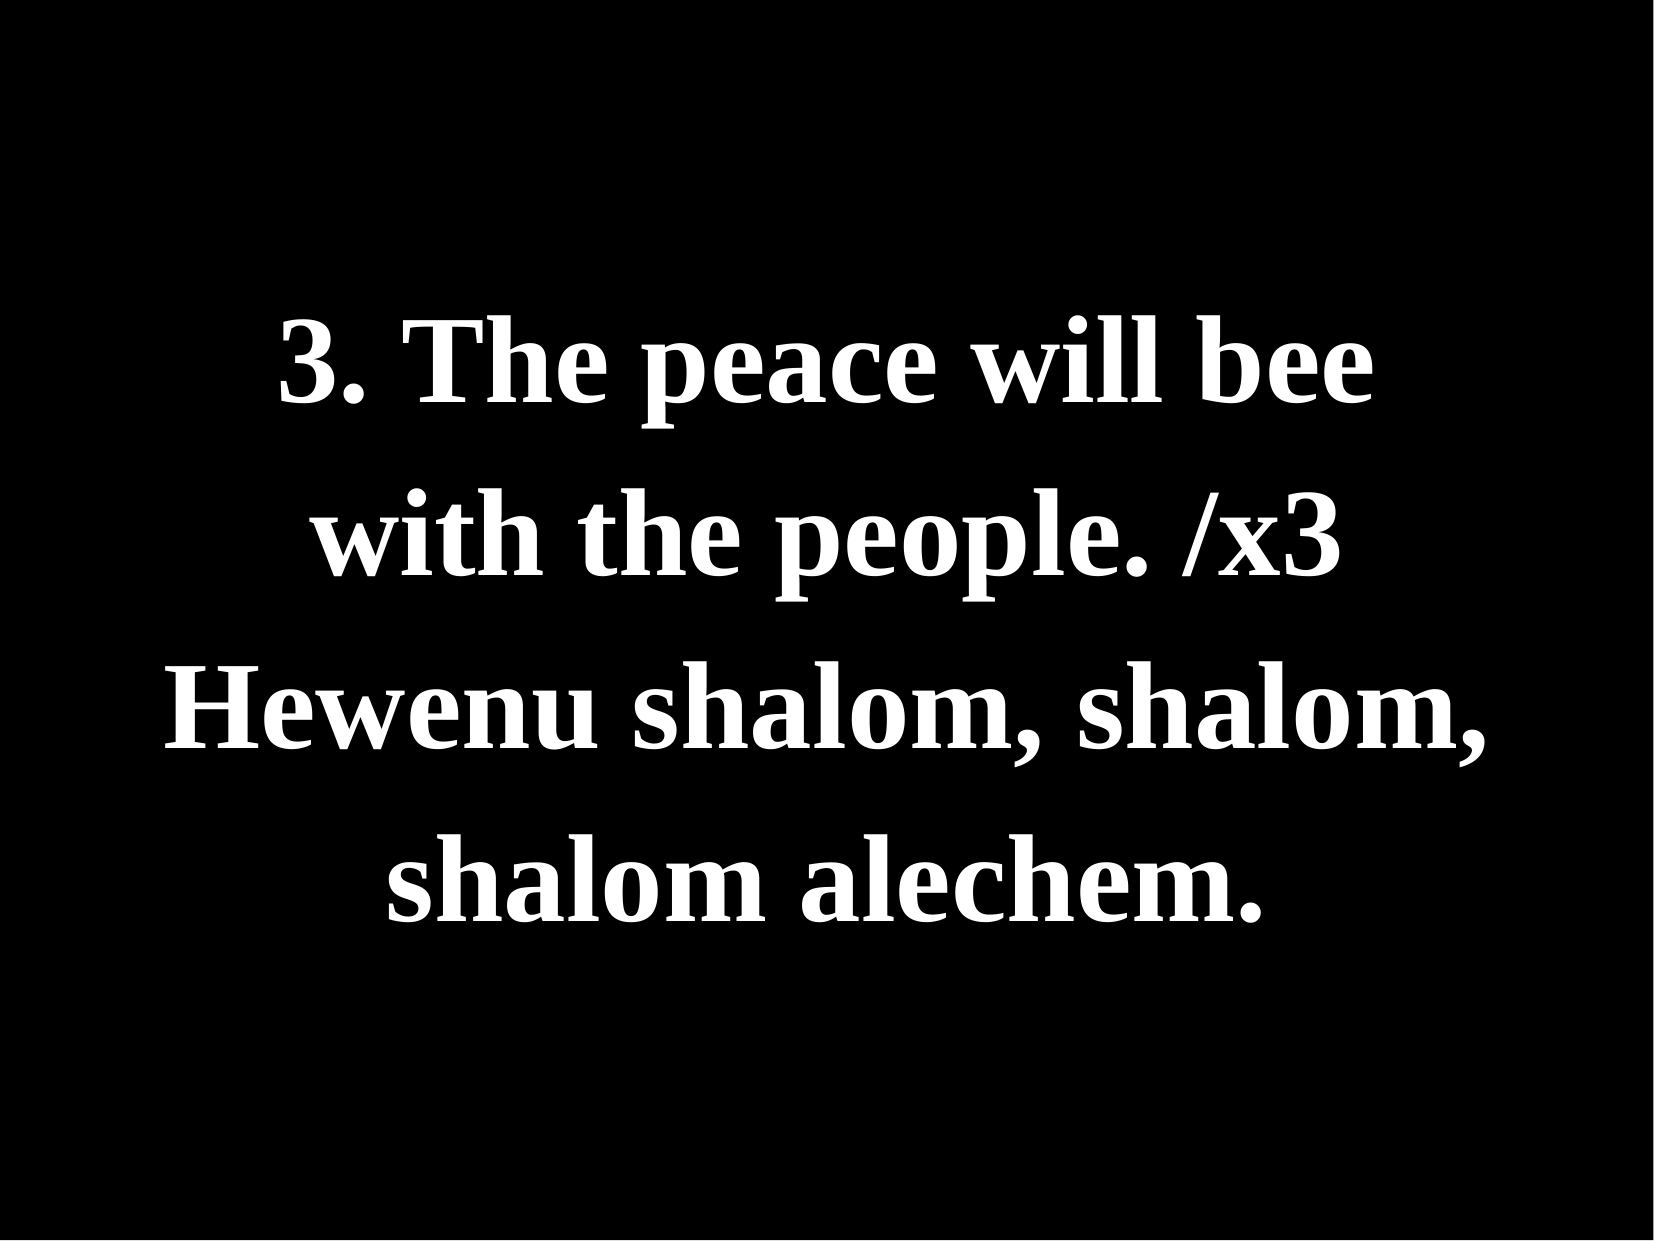

# 3. The peace will bee ppp with the people. /x3 ppp Hewenu shalom, shalom, ppp shalom alechem.